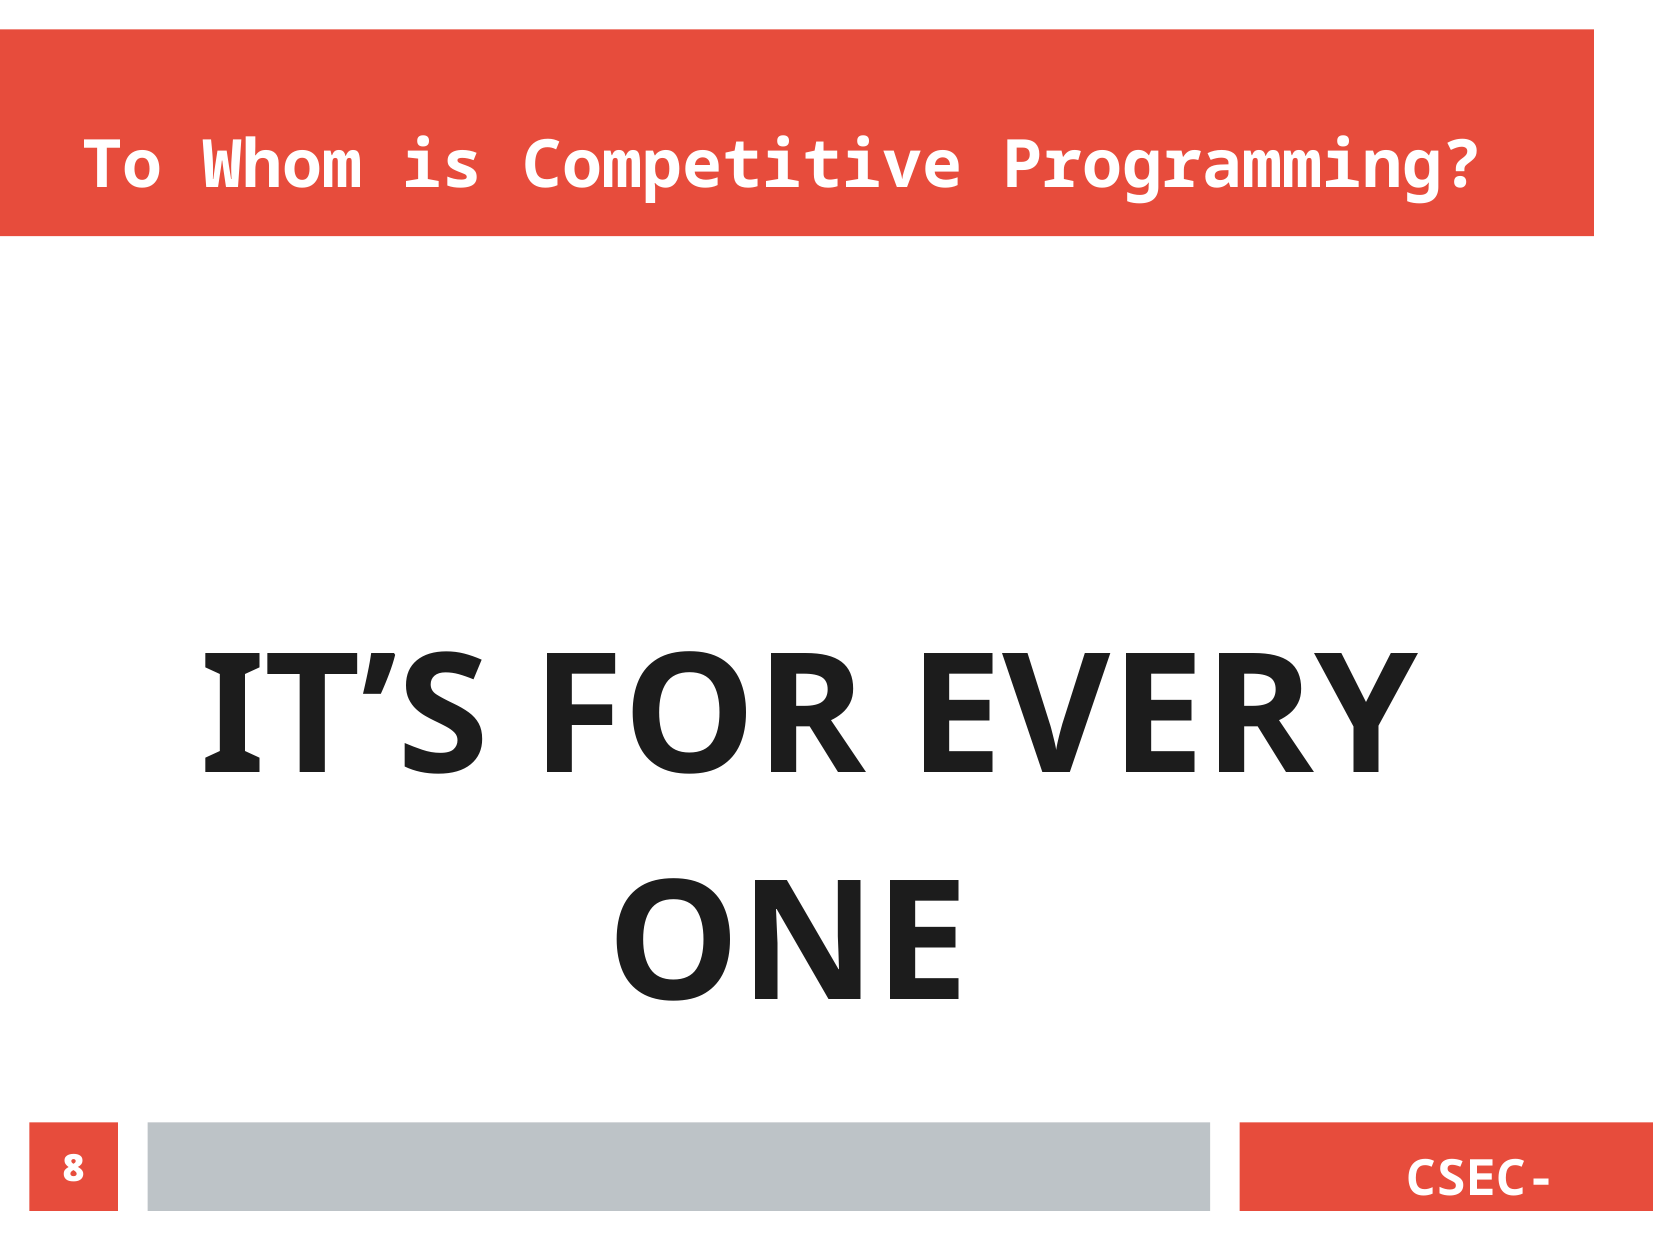

# To Whom is Competitive Programming?
IT’S FOR EVERY ONE
8
CSEC-ASTU